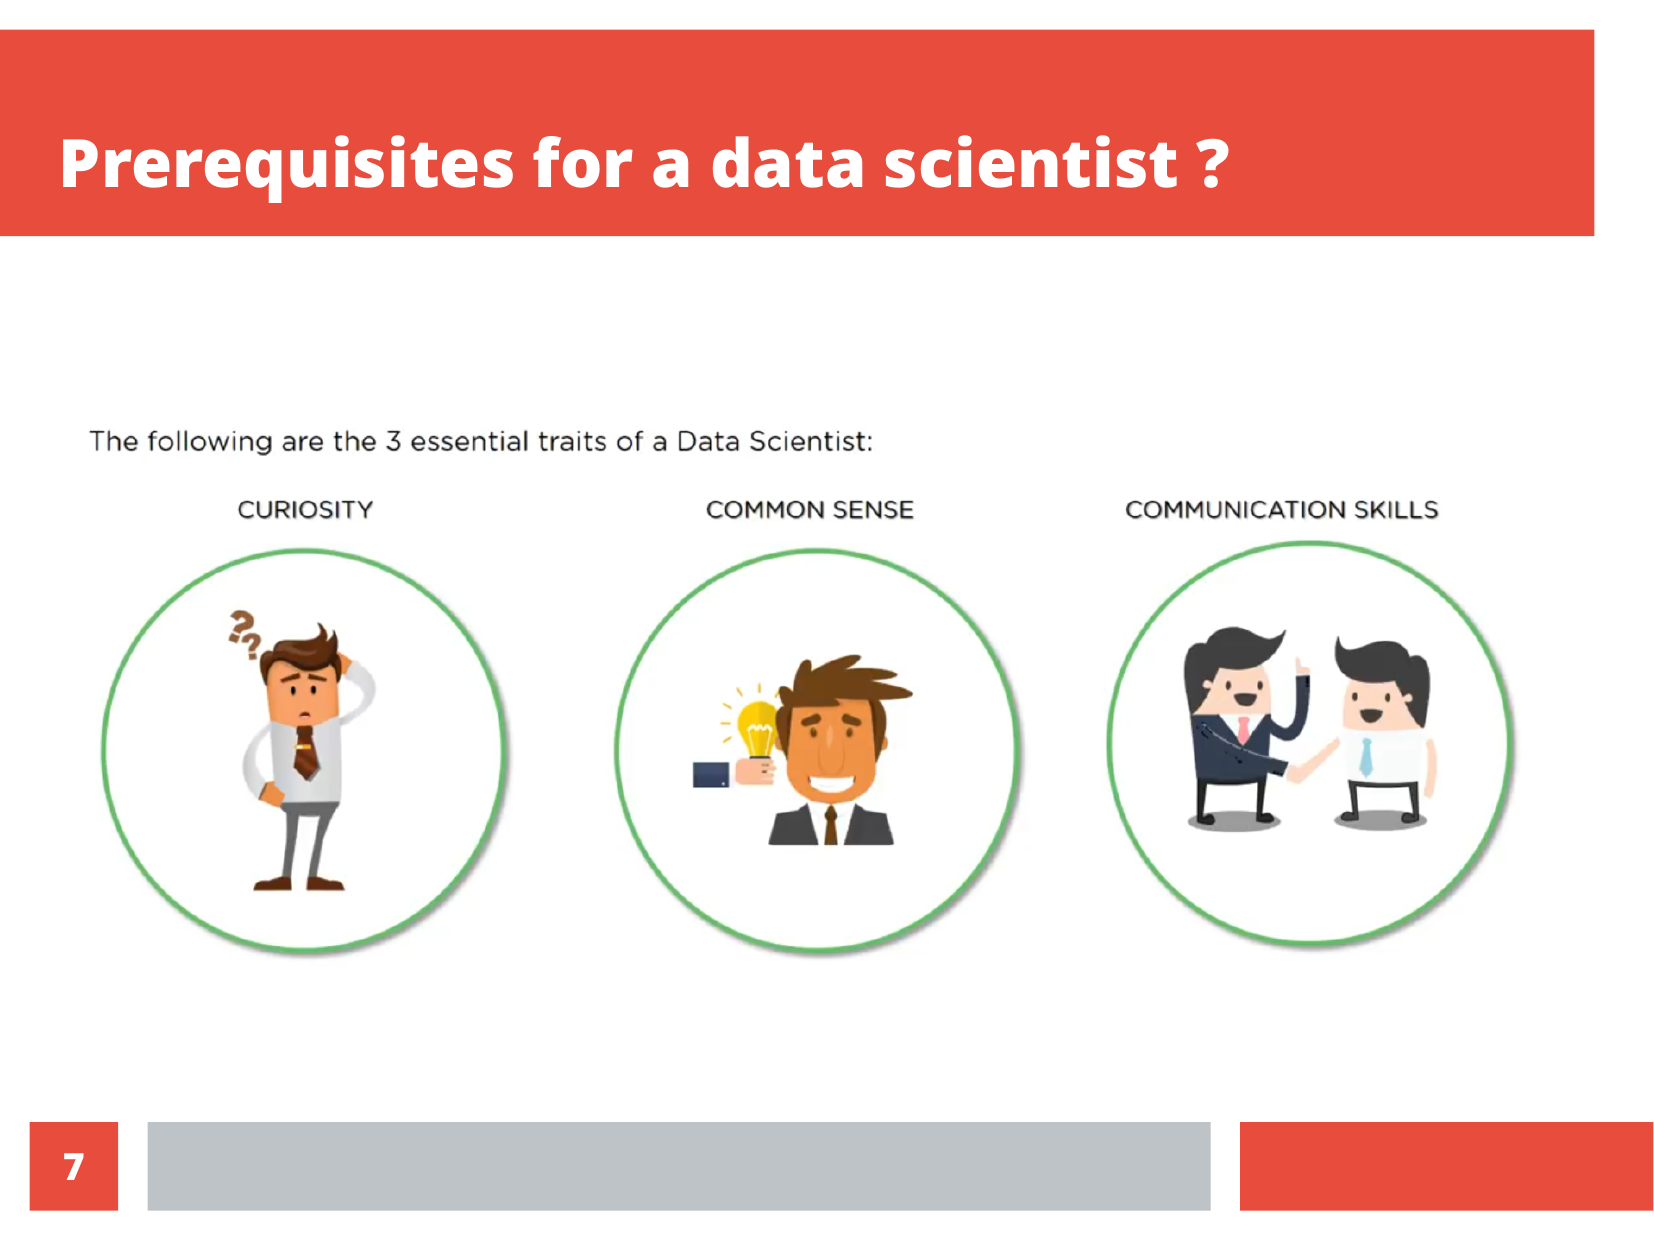

# Prerequisites for a data scientist ?
7